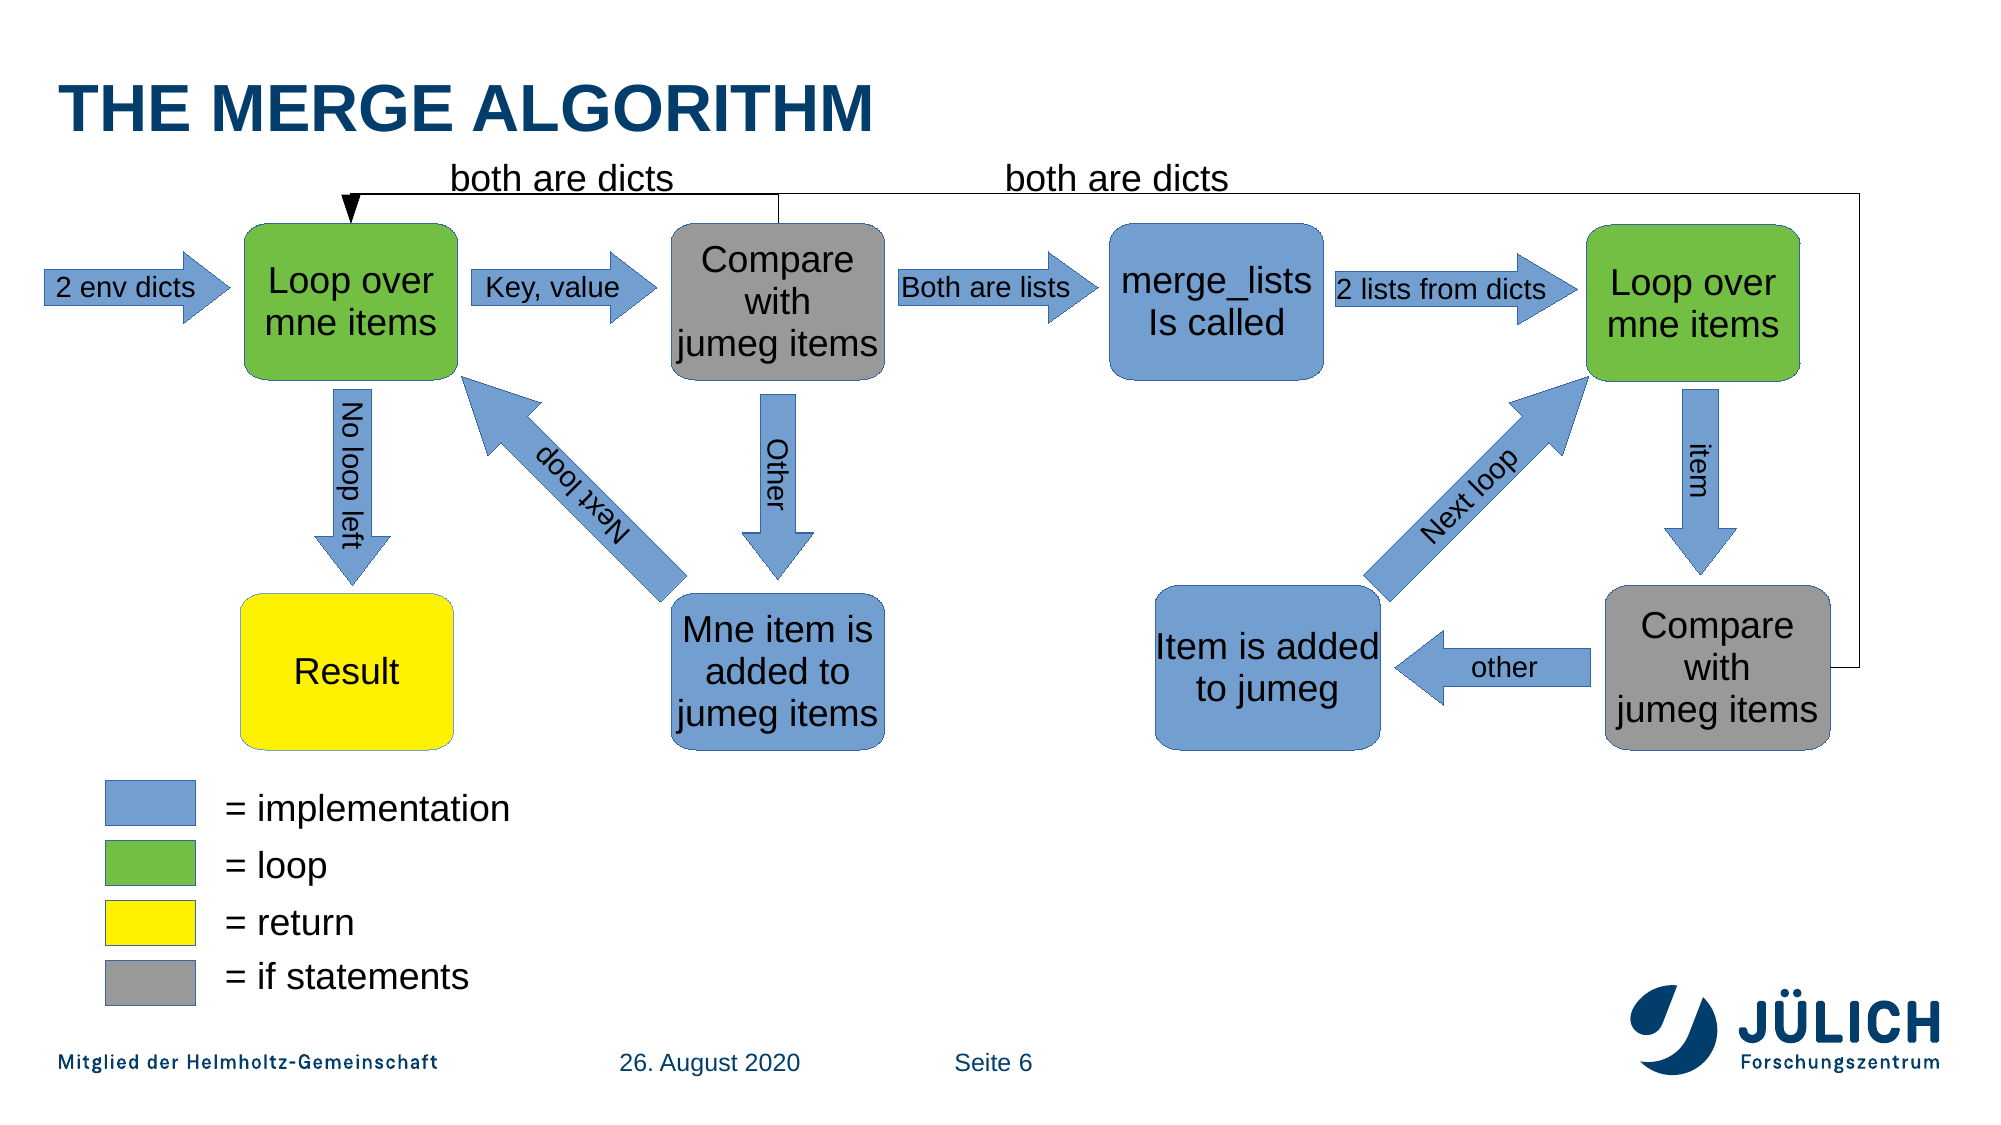

# The merge algorithm
both are dicts
both are dicts
Loop over
mne items
Compare
with
jumeg items
merge_lists
Is called
Loop over
mne items
Key, value
2 env dicts
Both are lists
2 lists from dicts
Next loop
Next loop
item
No loop left
Other
Other
Item is added
to jumeg
Compare
with
jumeg items
Result
Mne item is
added to
jumeg items
other
= implementation
= loop
= return
= if statements
26. August 2020
Seite